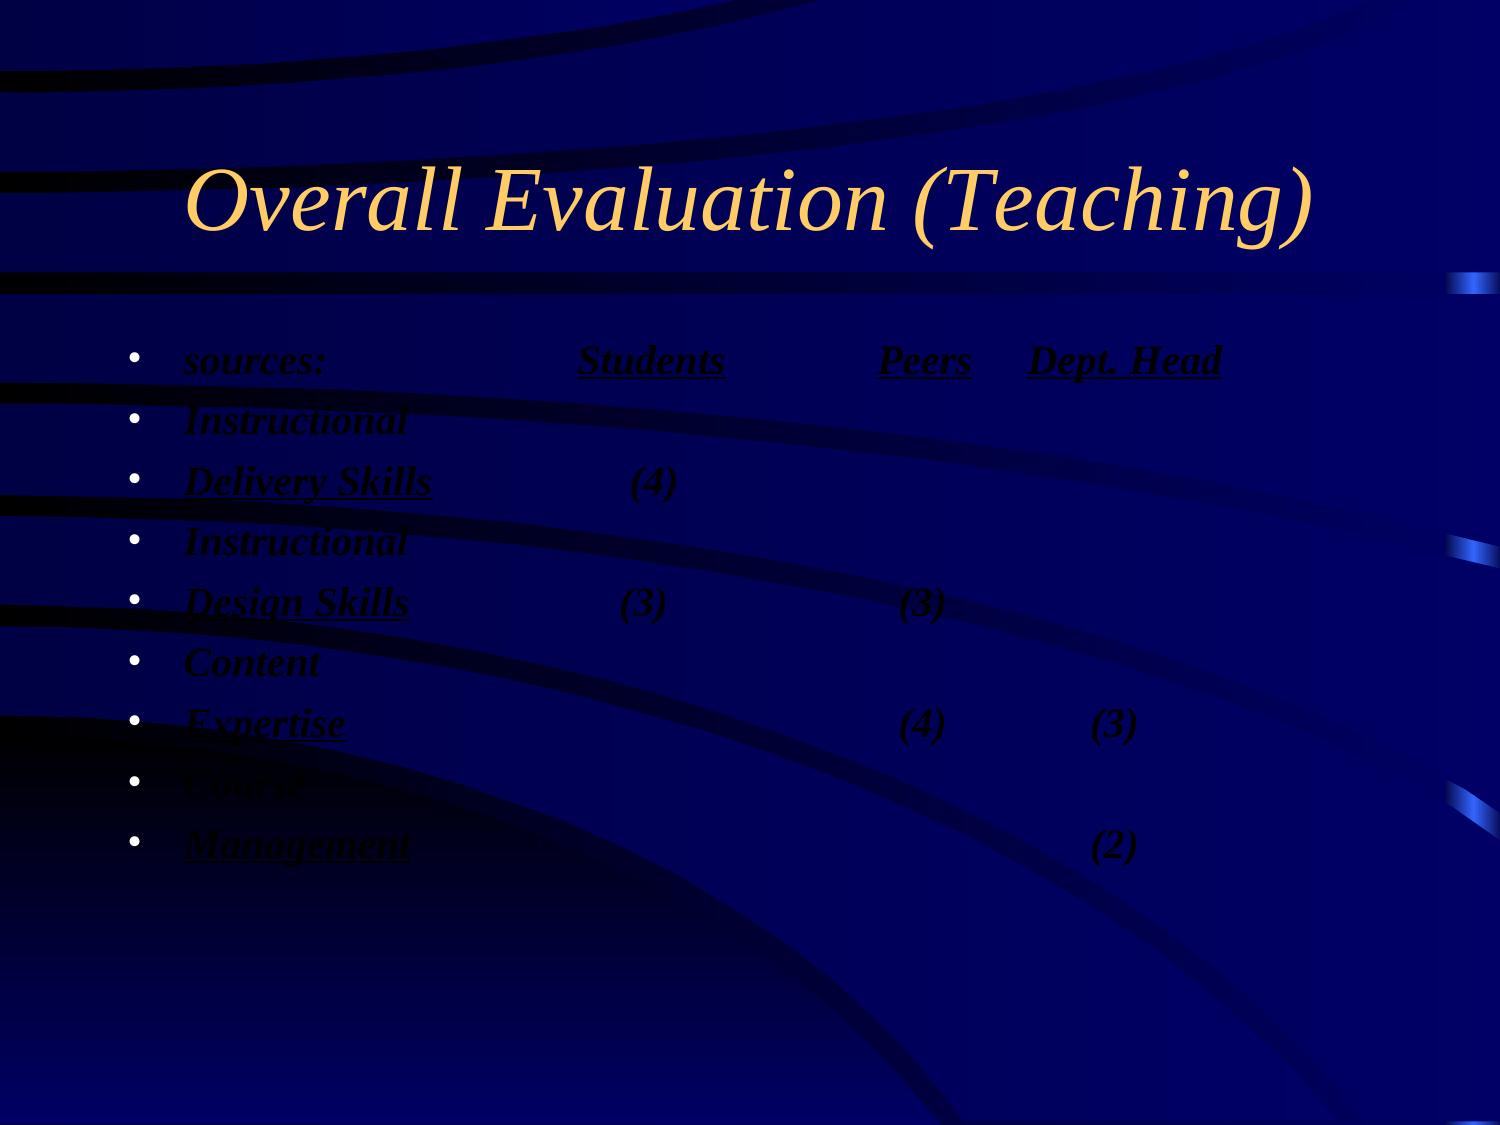

# Overall Evaluation (Teaching)
sources:		Students		Peers	Dept. Head
Instructional
Delivery Skills	 (4)
Instructional
Design Skills		 (3)		 (3)
Content
Expertise				 (4)	 (3)
Course
Management					 (2)